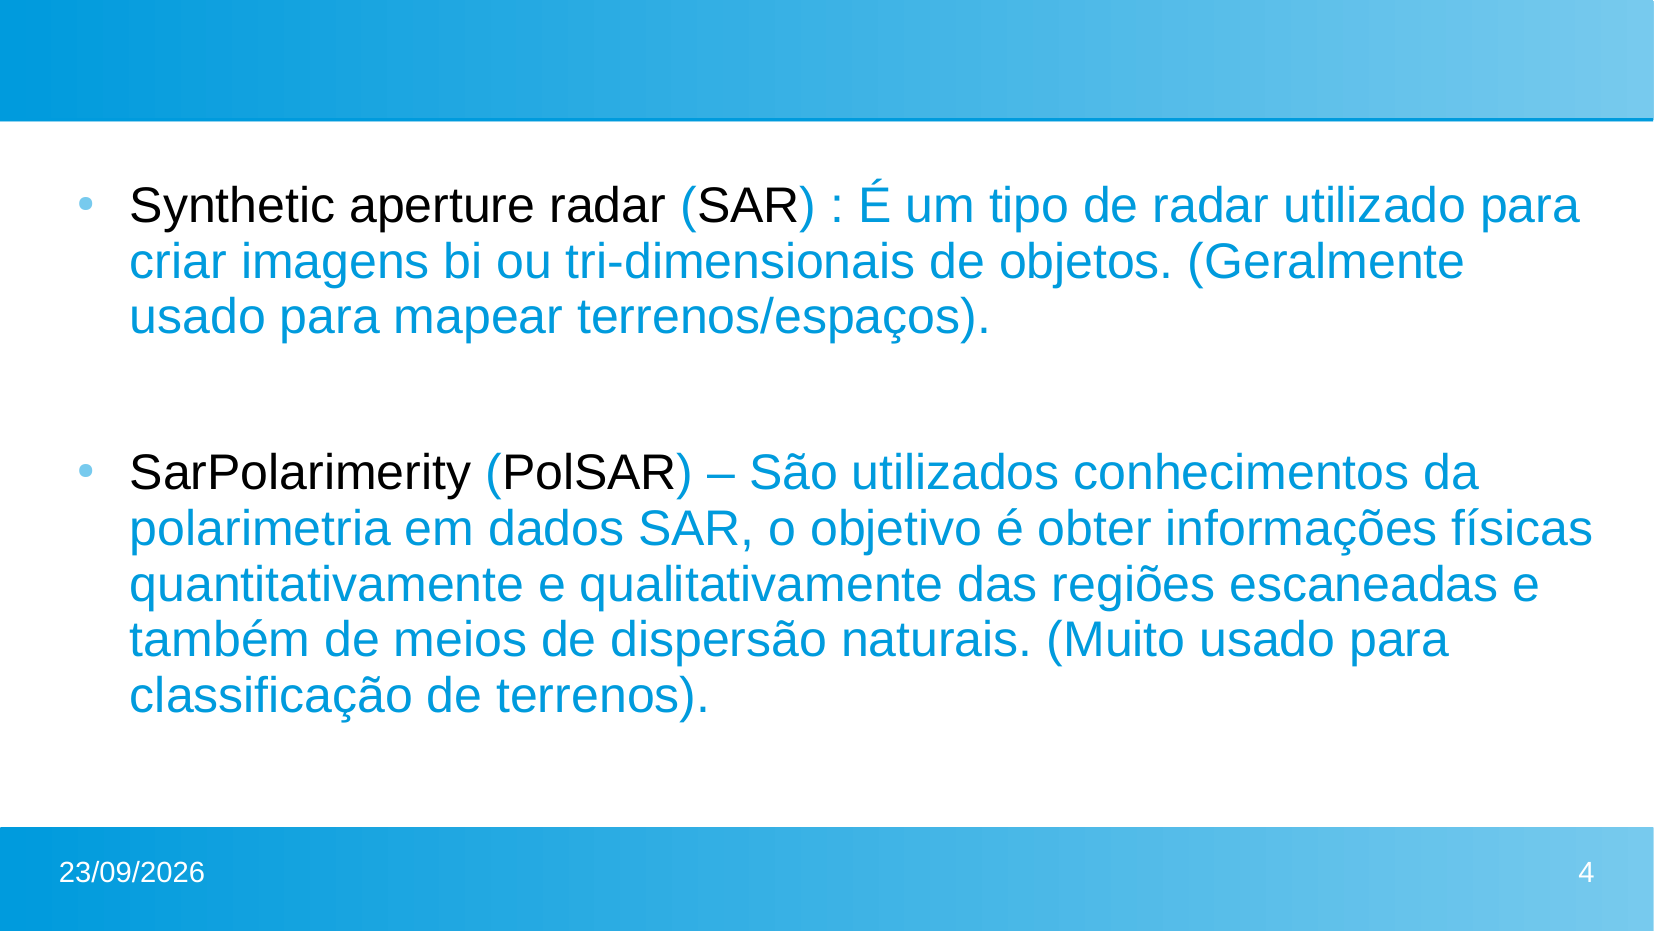

# Synthetic aperture radar (SAR) : É um tipo de radar utilizado para criar imagens bi ou tri-dimensionais de objetos. (Geralmente usado para mapear terrenos/espaços).
SarPolarimerity (PolSAR) – São utilizados conhecimentos da polarimetria em dados SAR, o objetivo é obter informações físicas quantitativamente e qualitativamente das regiões escaneadas e também de meios de dispersão naturais. (Muito usado para classificação de terrenos).
4